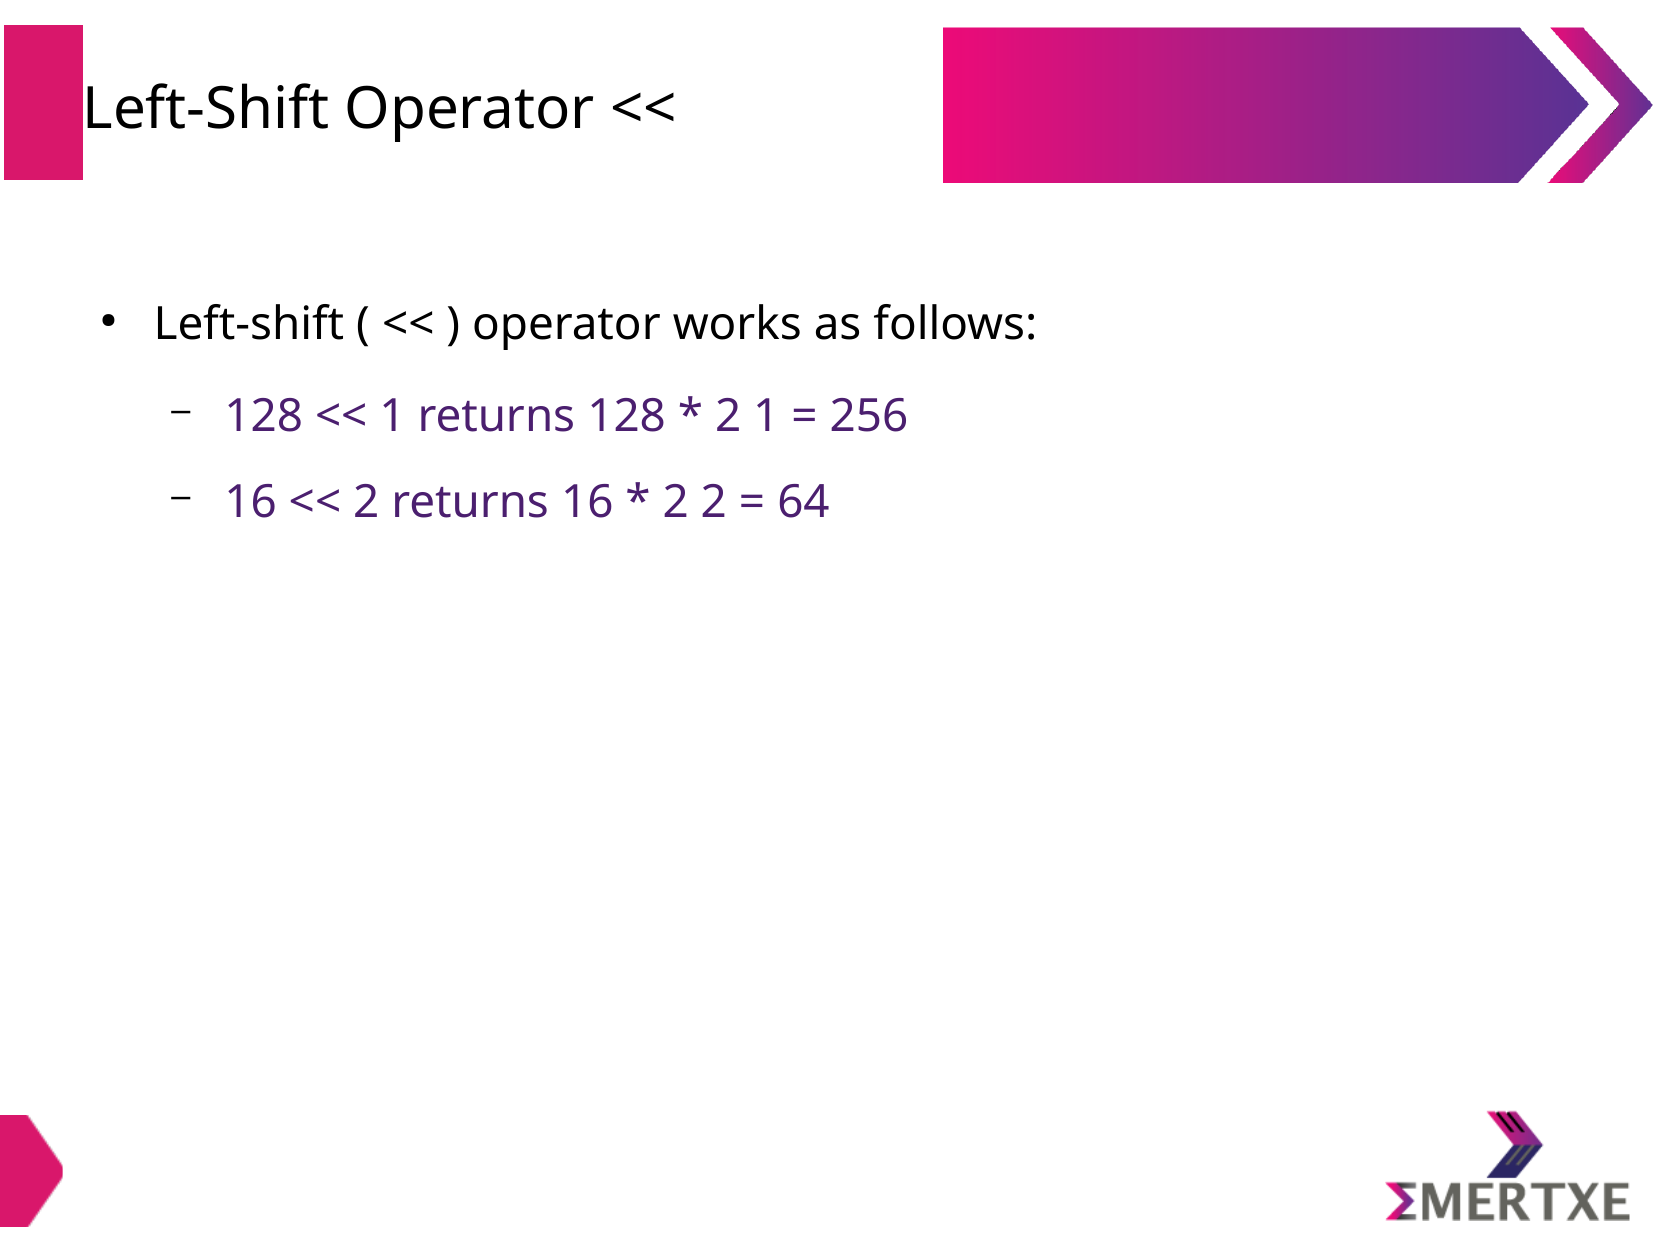

# Left-Shift Operator <<
Left-shift ( << ) operator works as follows:
128 << 1 returns 128 * 2 1 = 256
16 << 2 returns 16 * 2 2 = 64